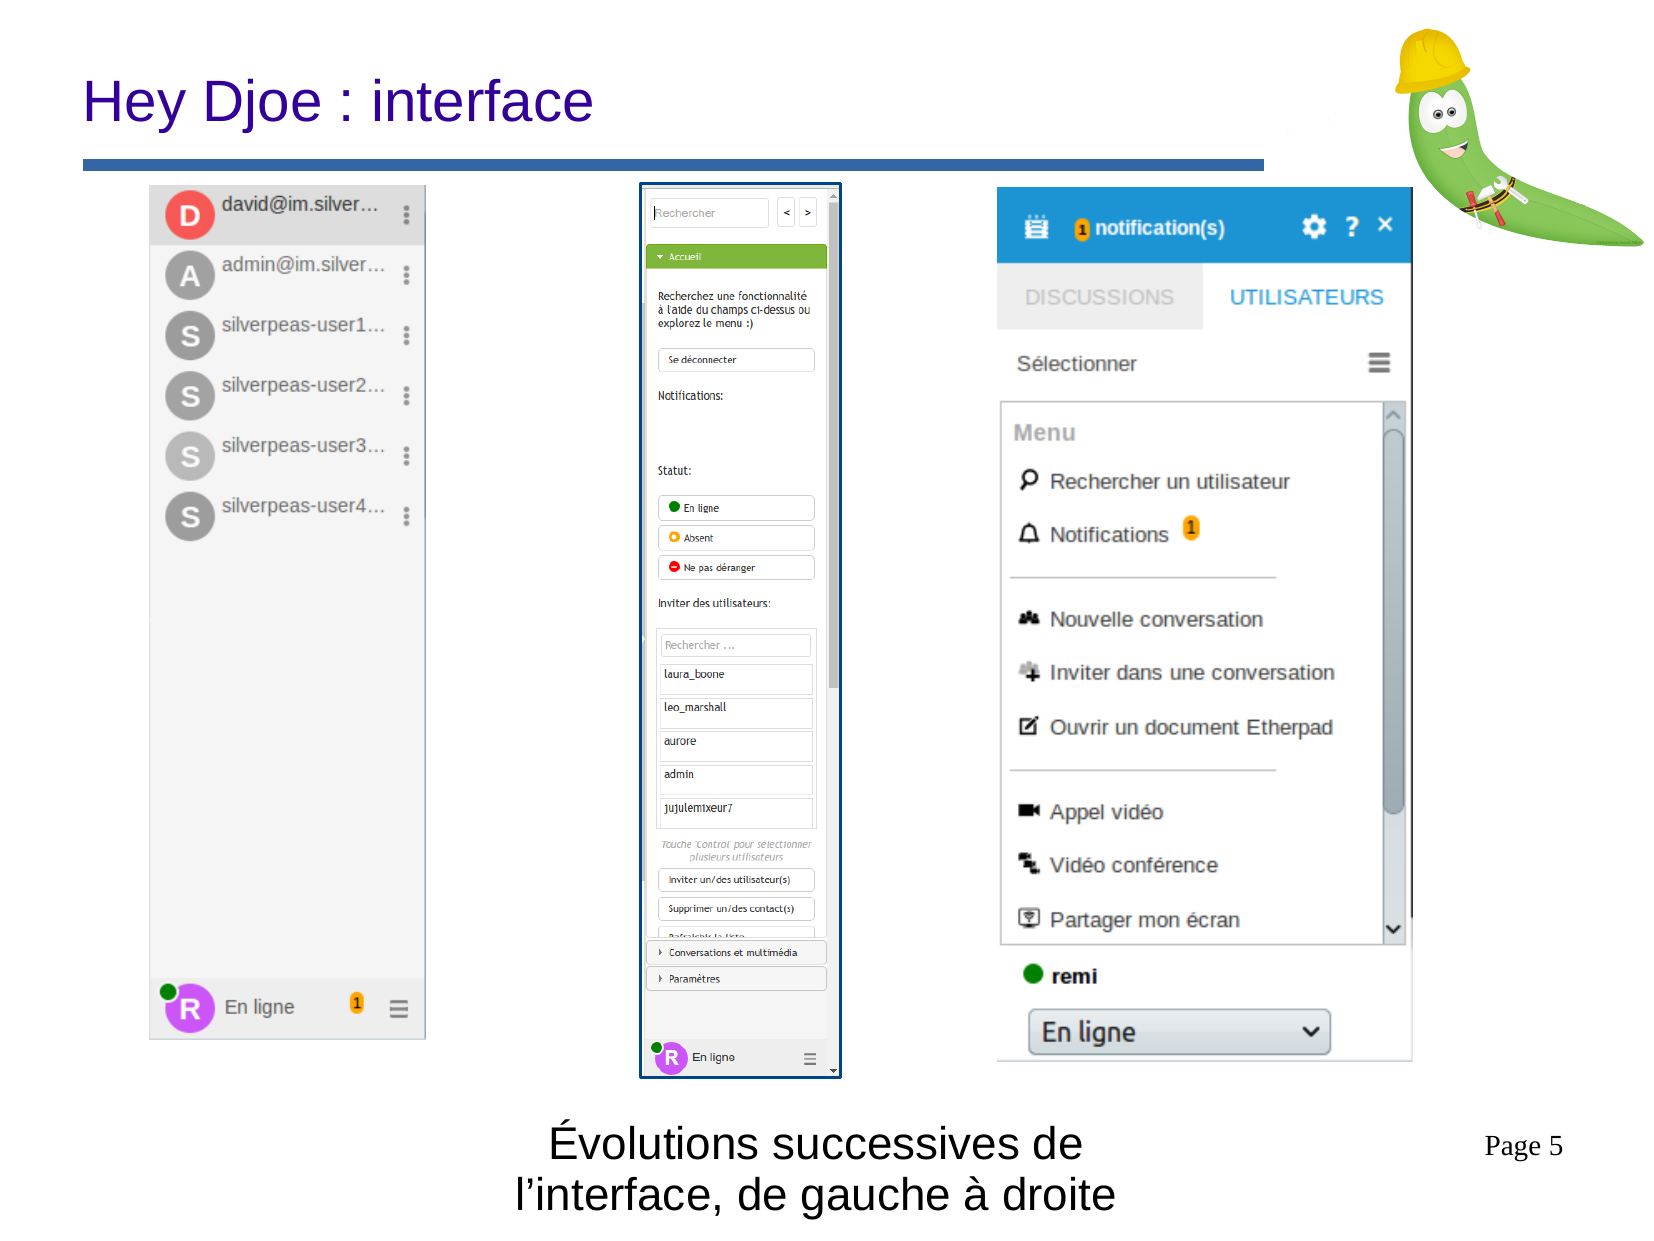

# Hey Djoe : interface
Évolutions successives de l’interface, de gauche à droite
5